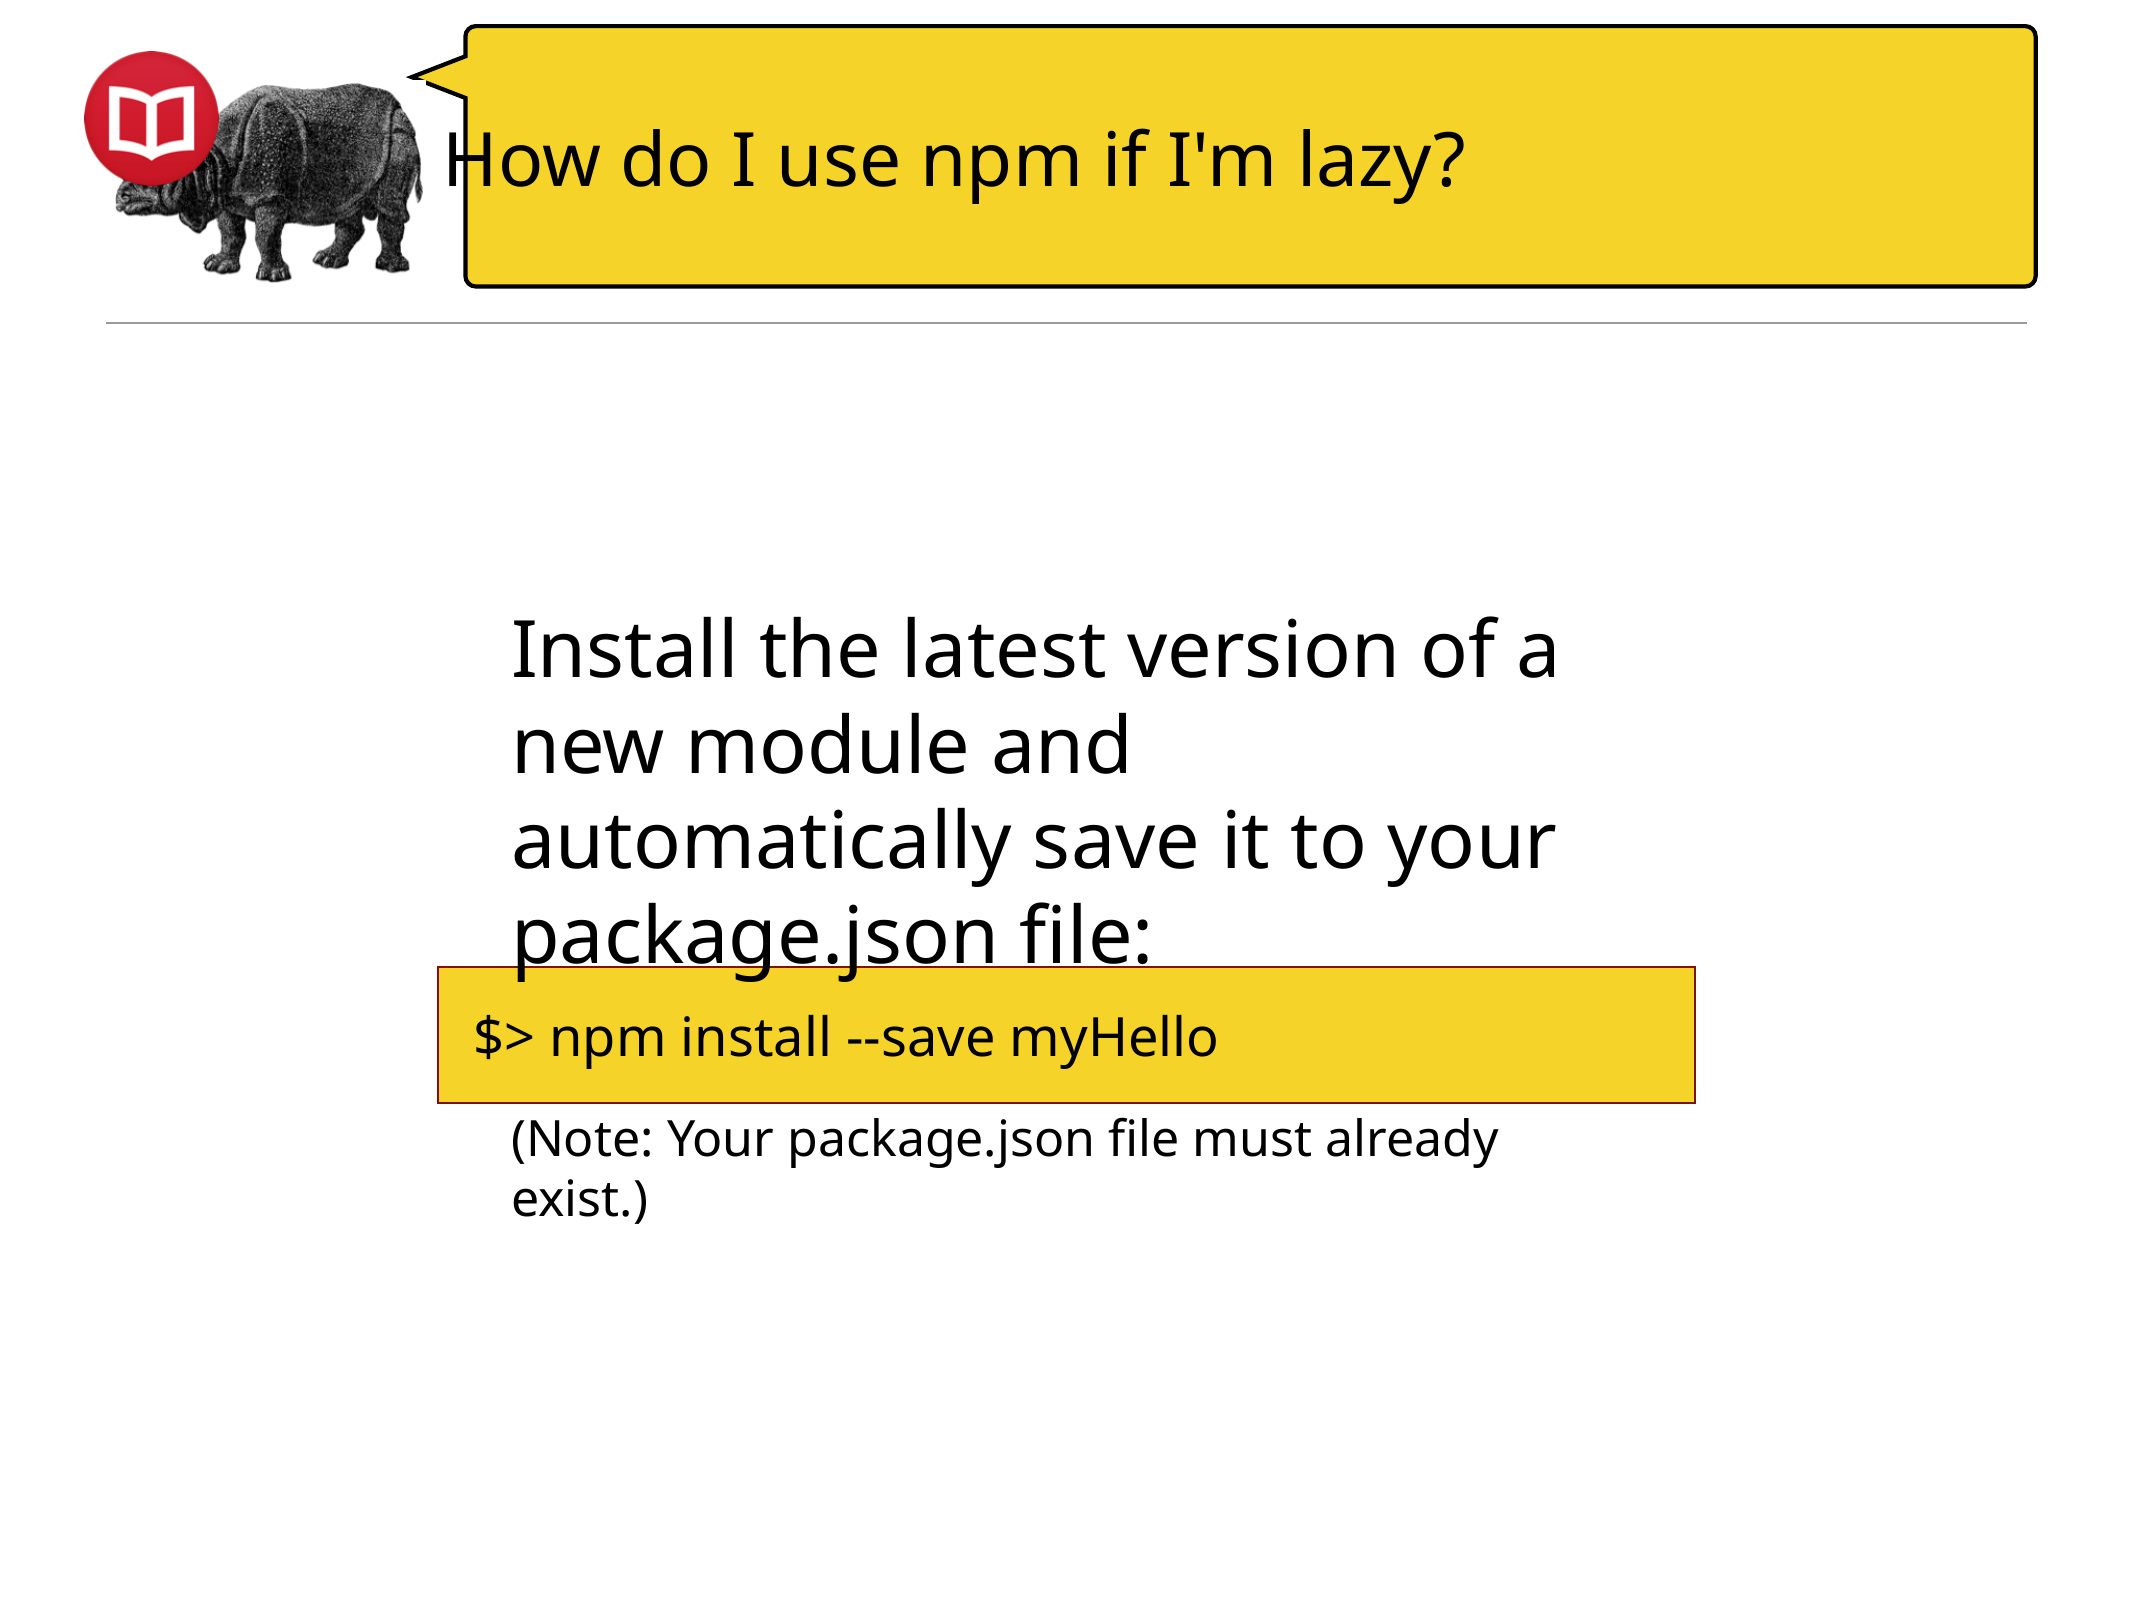

How do I use npm if I'm lazy?
Install the latest version of a new module and automatically save it to your package.json file:
$> npm install --save myHello
(Note: Your package.json file must already exist.)